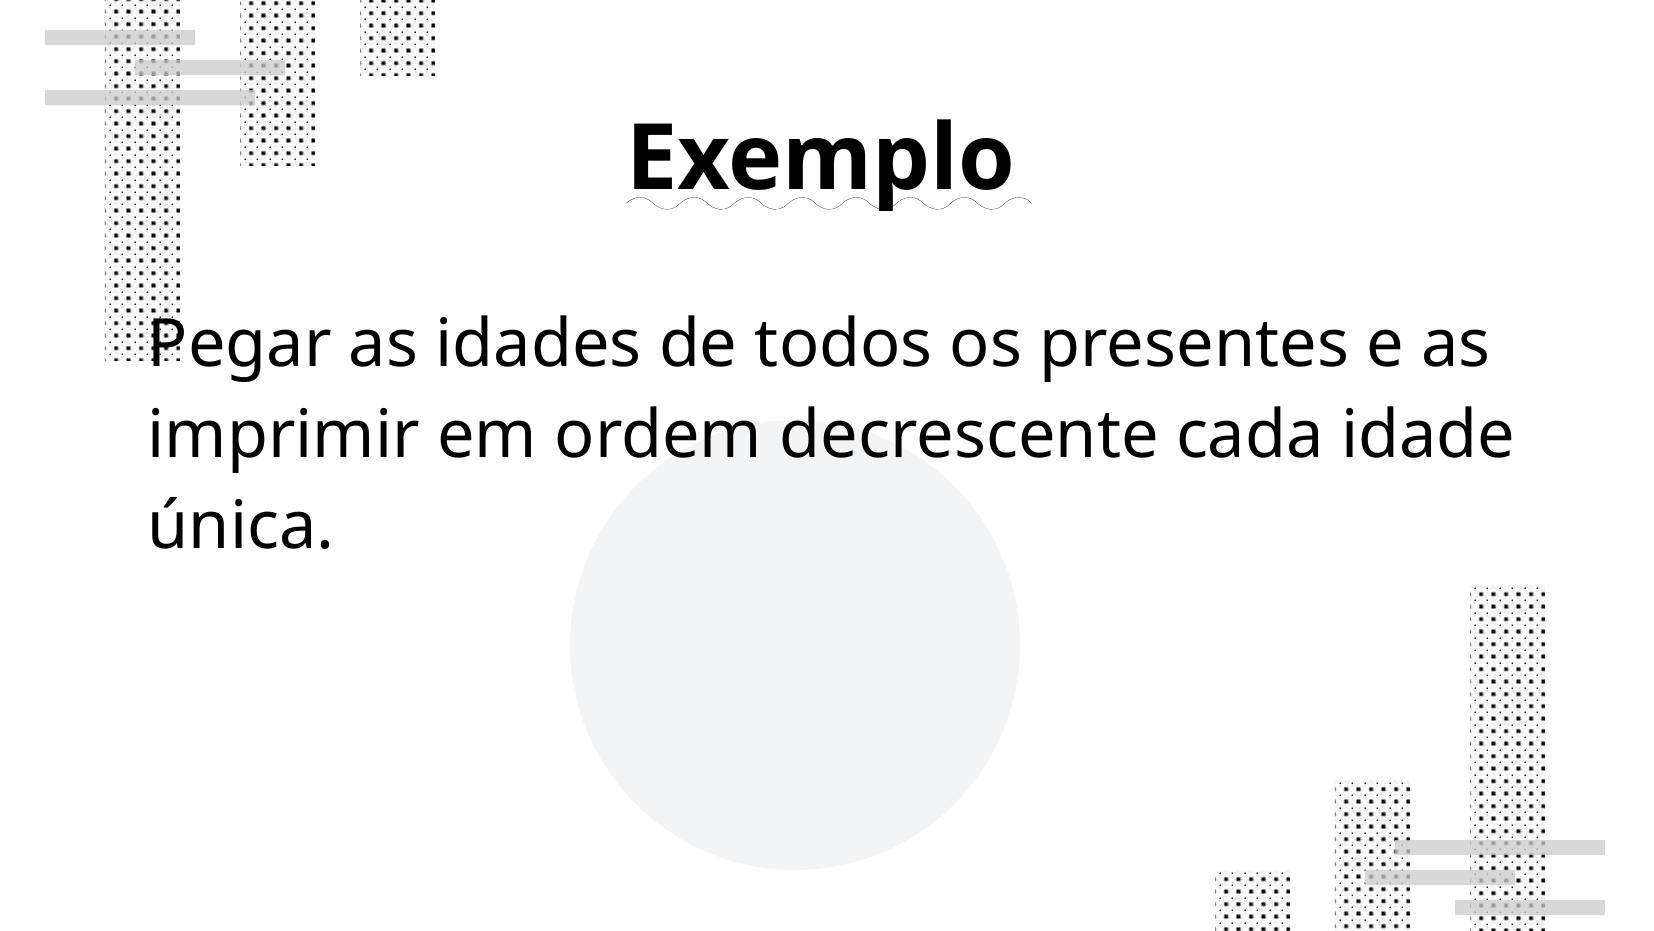

# Exemplo
Pegar as idades de todos os presentes e as imprimir em ordem decrescente cada idade única.